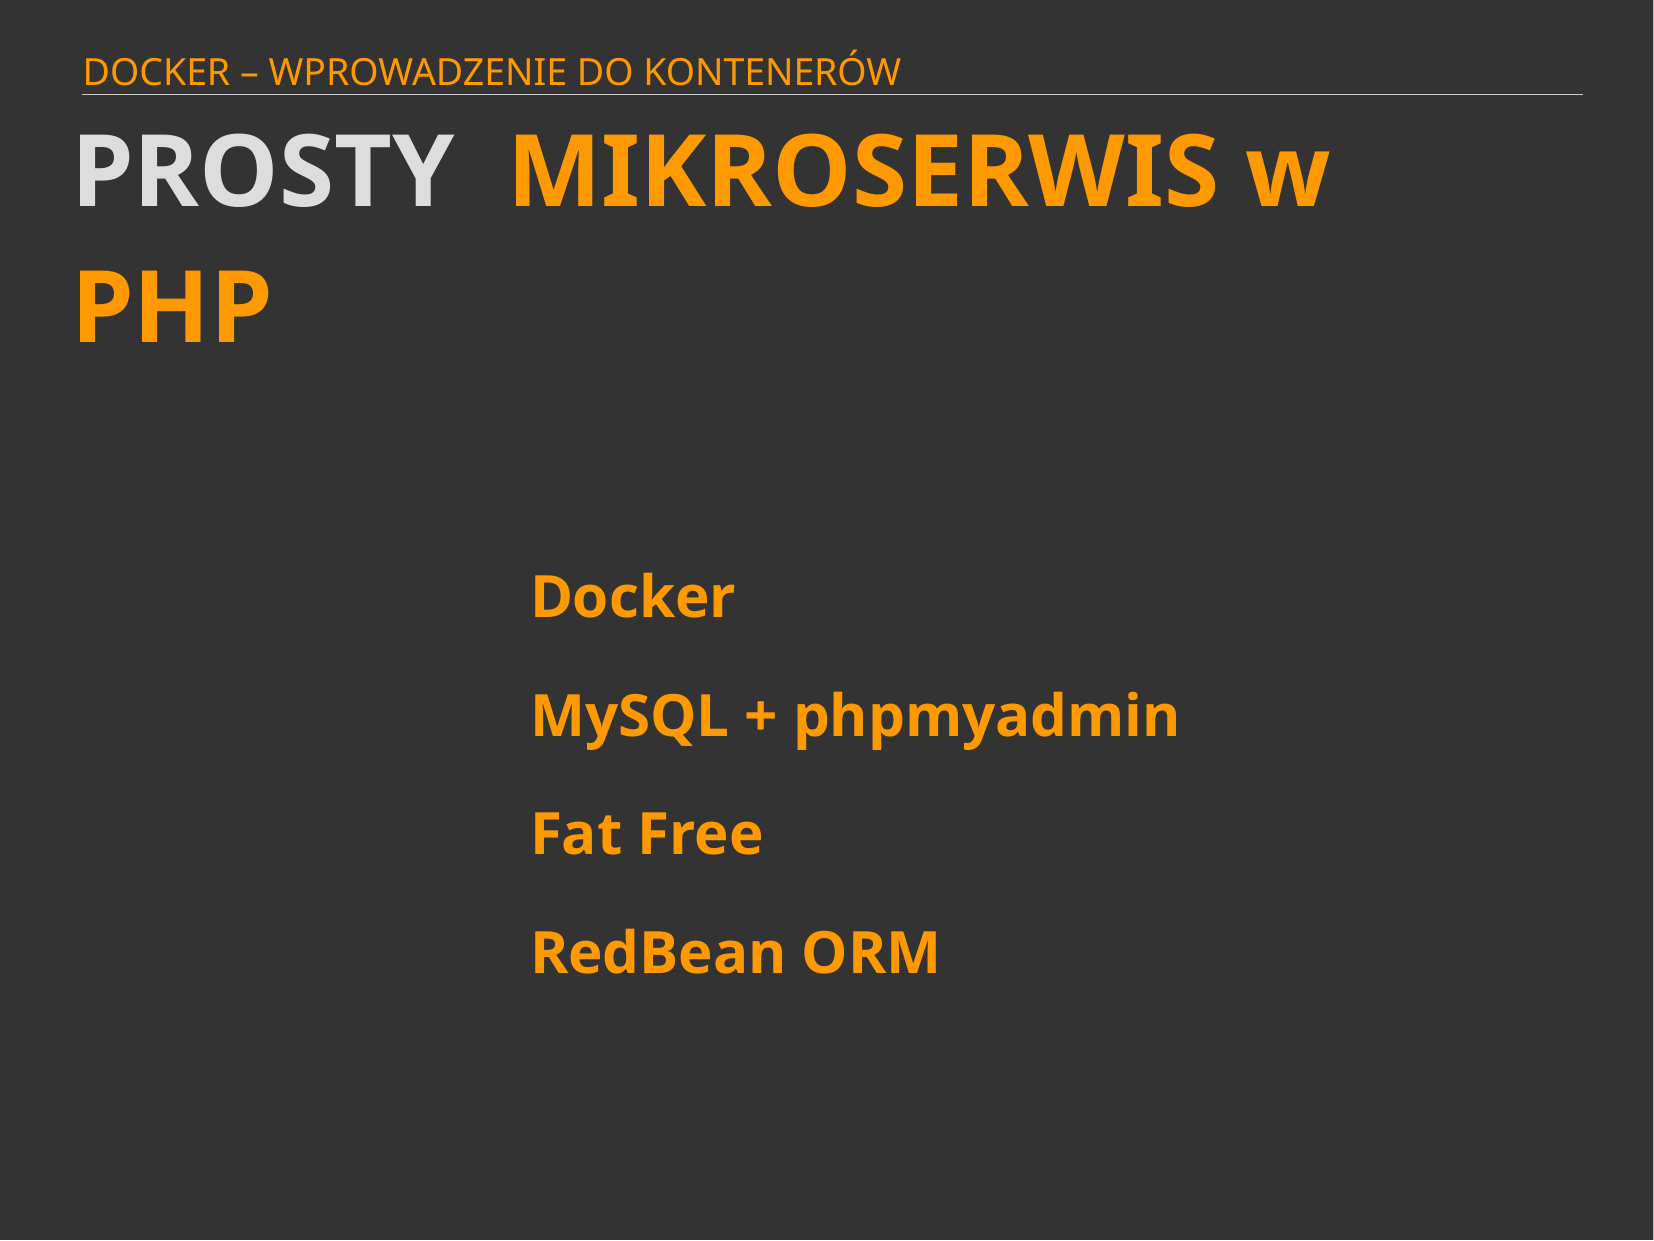

# DOCKER – WPROWADZENIE DO KONTENERÓW
PROSTY MIKROSERWIS w PHP
Docker
MySQL + phpmyadmin
Fat Free
RedBean ORM